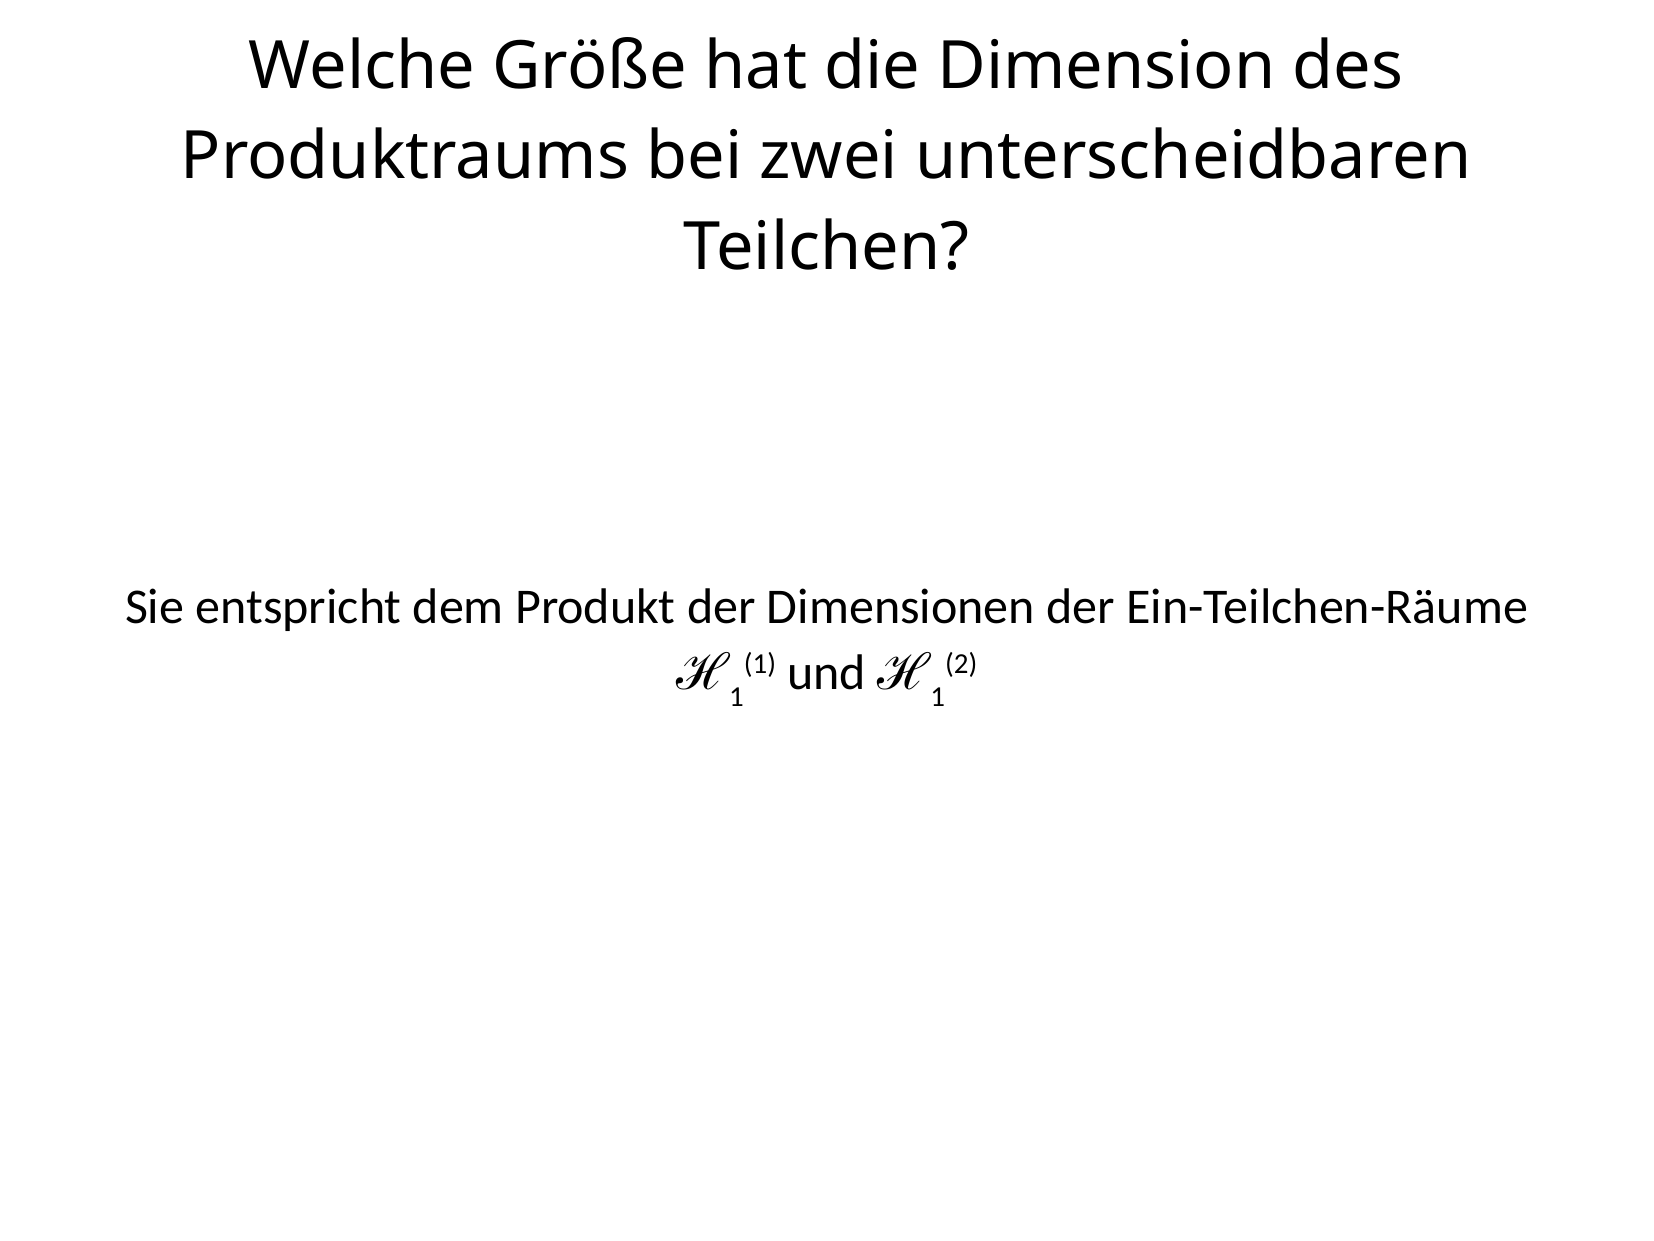

# Welche Größe hat die Dimension des Produktraums bei zwei unterscheidbaren Teilchen?
Sie entspricht dem Produkt der Dimensionen der Ein-Teilchen-Räume ℋ1(1) und ℋ1(2)